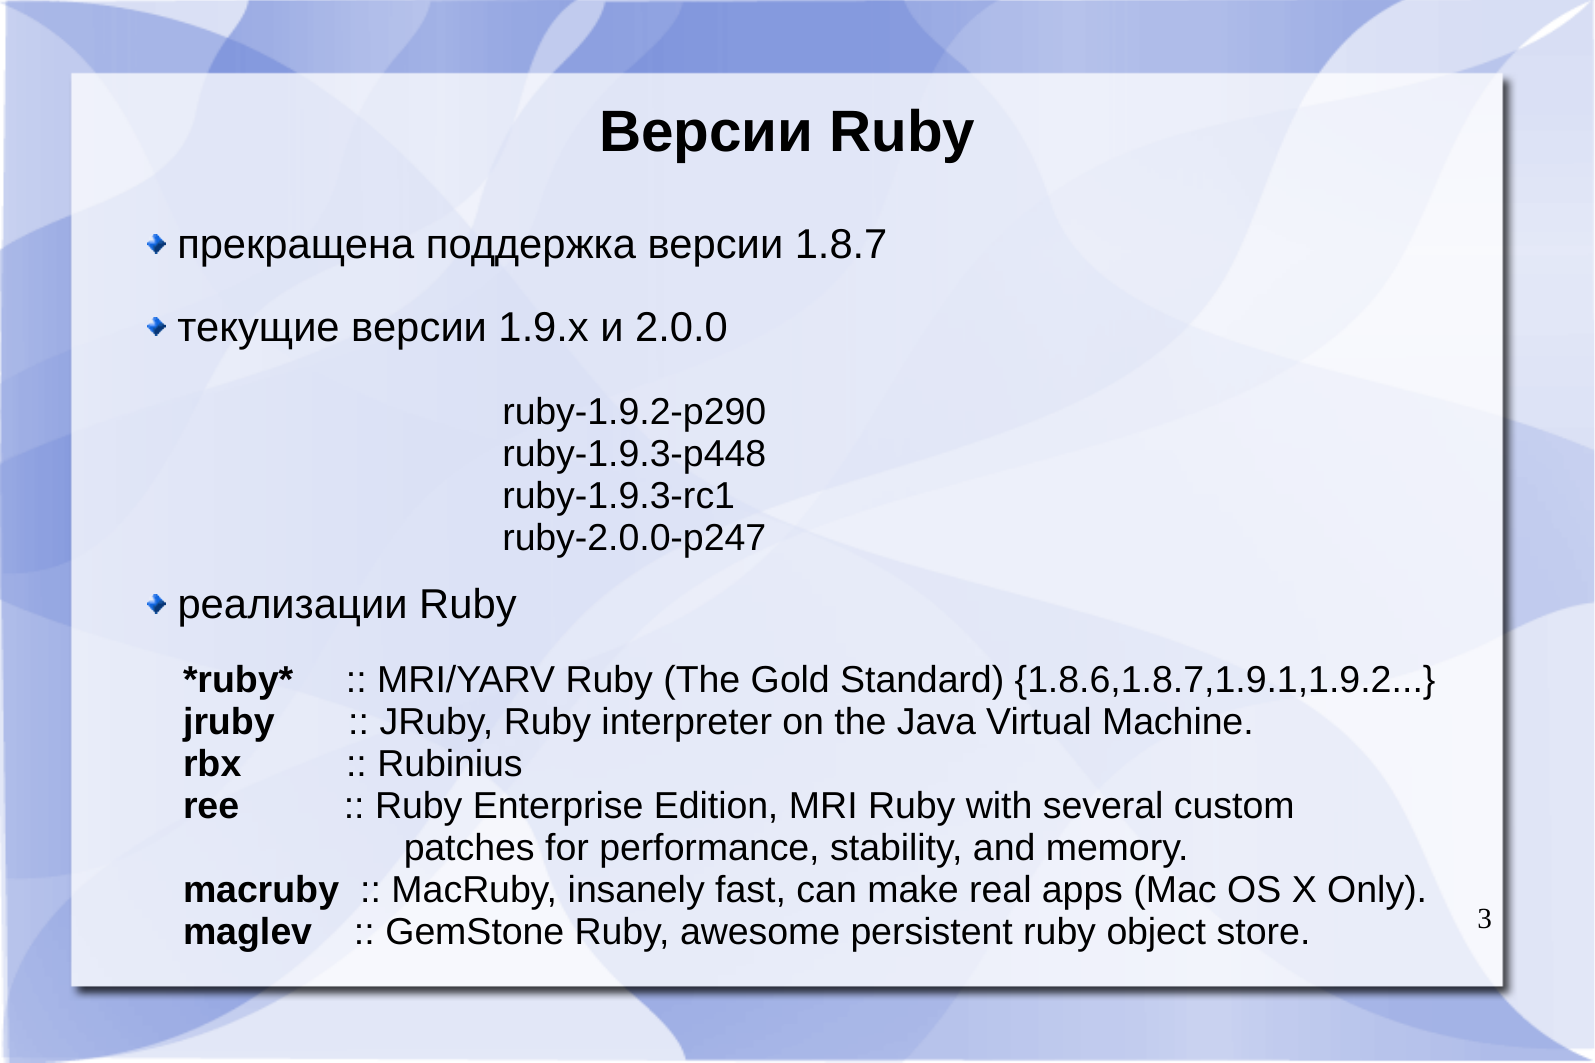

# Версии Ruby
 прекращена поддержка версии 1.8.7
 текущие версии 1.9.x и 2.0.0
ruby-1.9.2-p290
ruby-1.9.3-p448
ruby-1.9.3-rc1
ruby-2.0.0-p247
 реализации Ruby
*ruby* :: MRI/YARV Ruby (The Gold Standard) {1.8.6,1.8.7,1.9.1,1.9.2...}
jruby :: JRuby, Ruby interpreter on the Java Virtual Machine.
rbx :: Rubinius
ree :: Ruby Enterprise Edition, MRI Ruby with several custom
 patches for performance, stability, and memory.
macruby :: MacRuby, insanely fast, can make real apps (Mac OS X Only).
maglev :: GemStone Ruby, awesome persistent ruby object store.
3